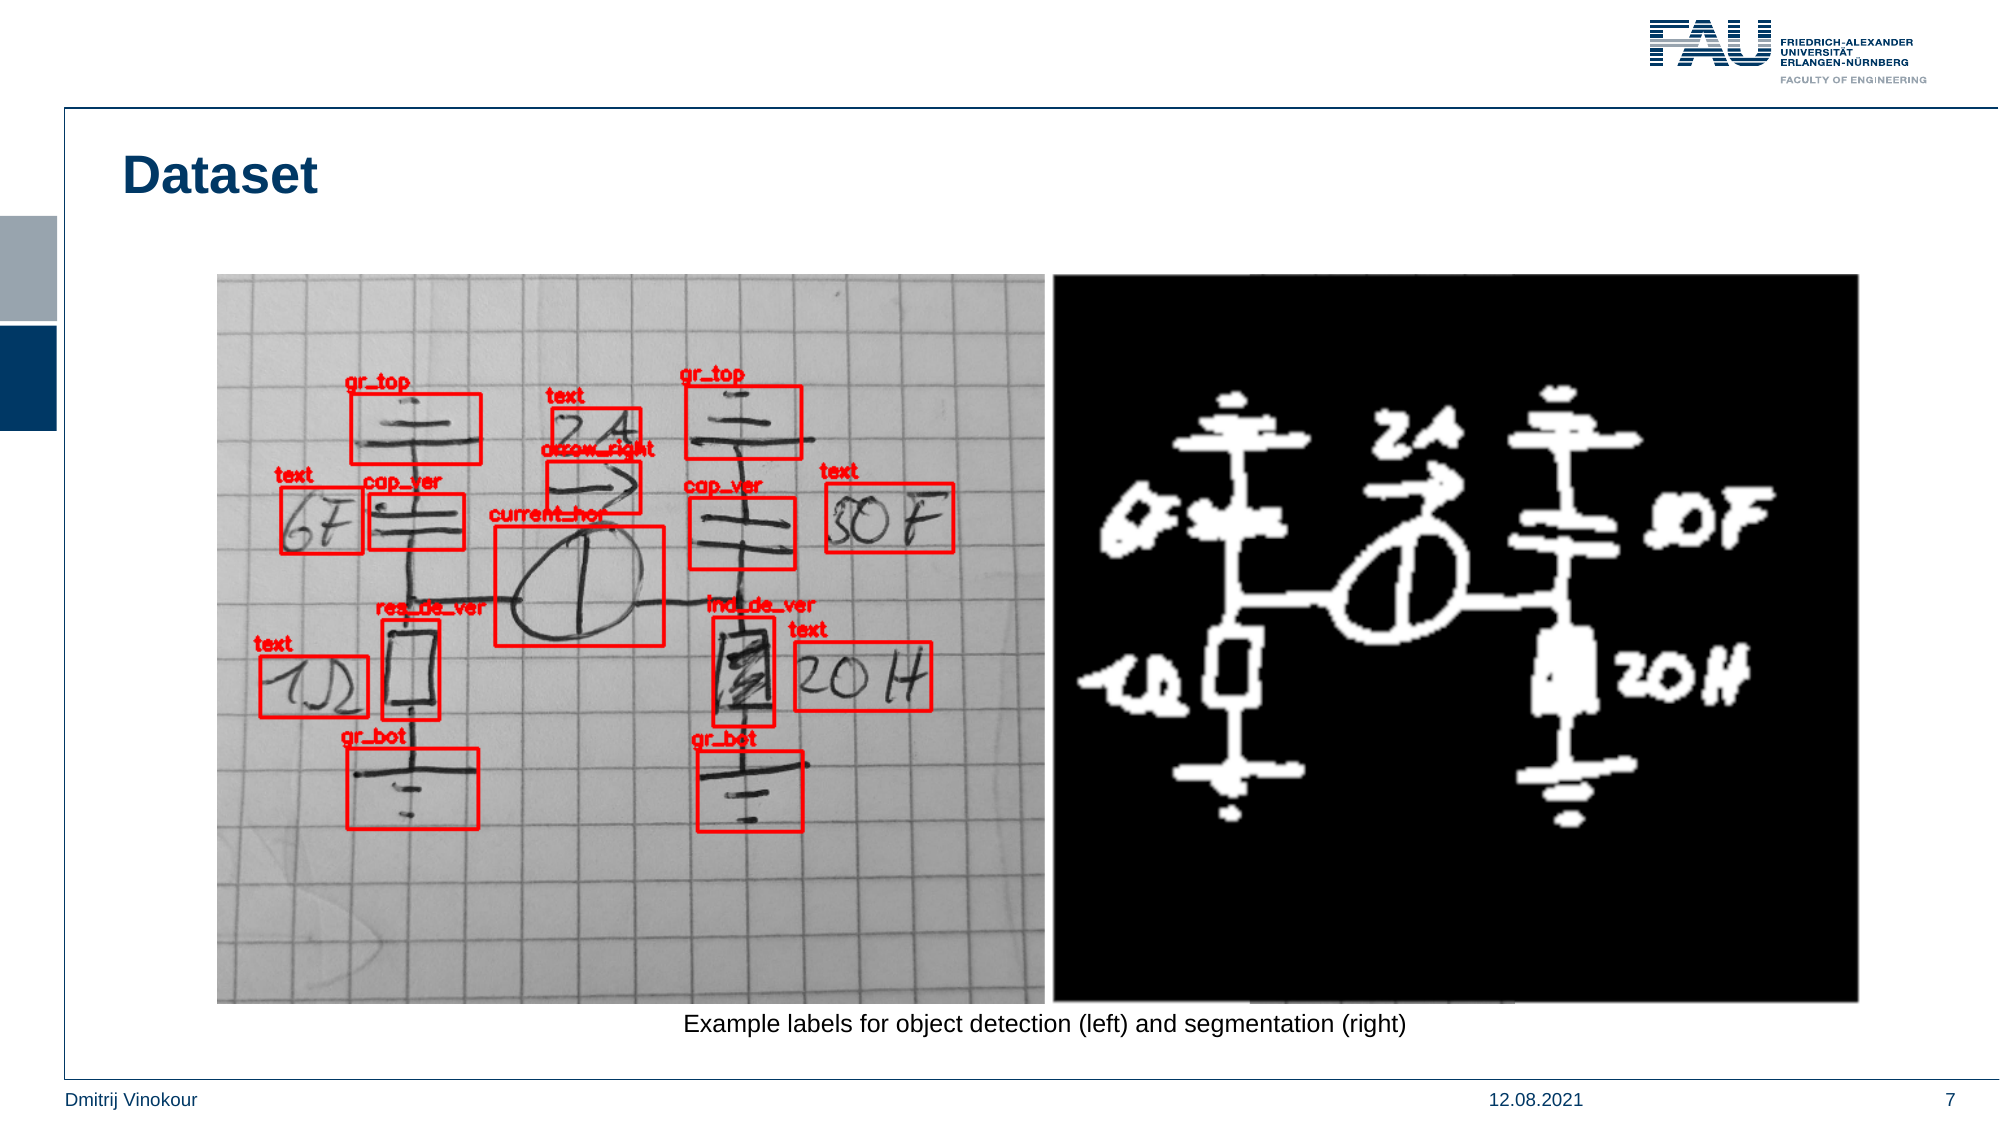

Dataset
Example labels for object detection (left) and segmentation (right)
12.08.2021
Dmitrij Vinokour